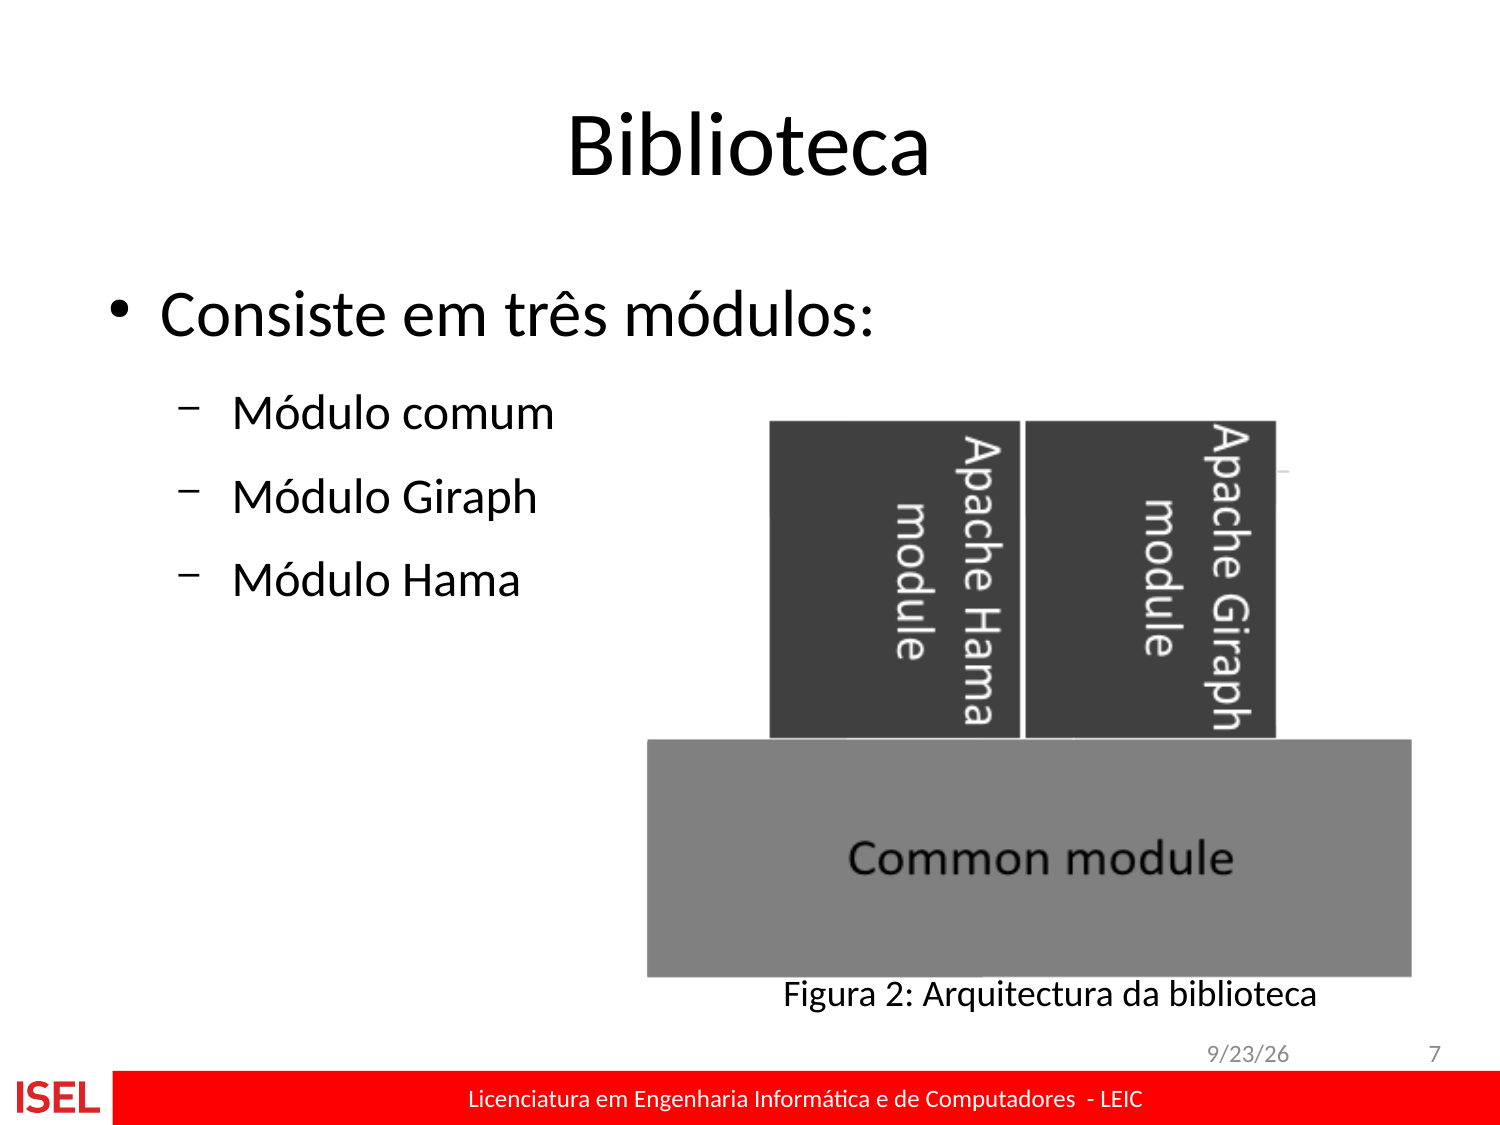

# Biblioteca
Consiste em três módulos:
Módulo comum
Módulo Giraph
Módulo Hama
Figura 2: Arquitectura da biblioteca
Licenciatura em Engenharia Informática e de Computadores - LEIC